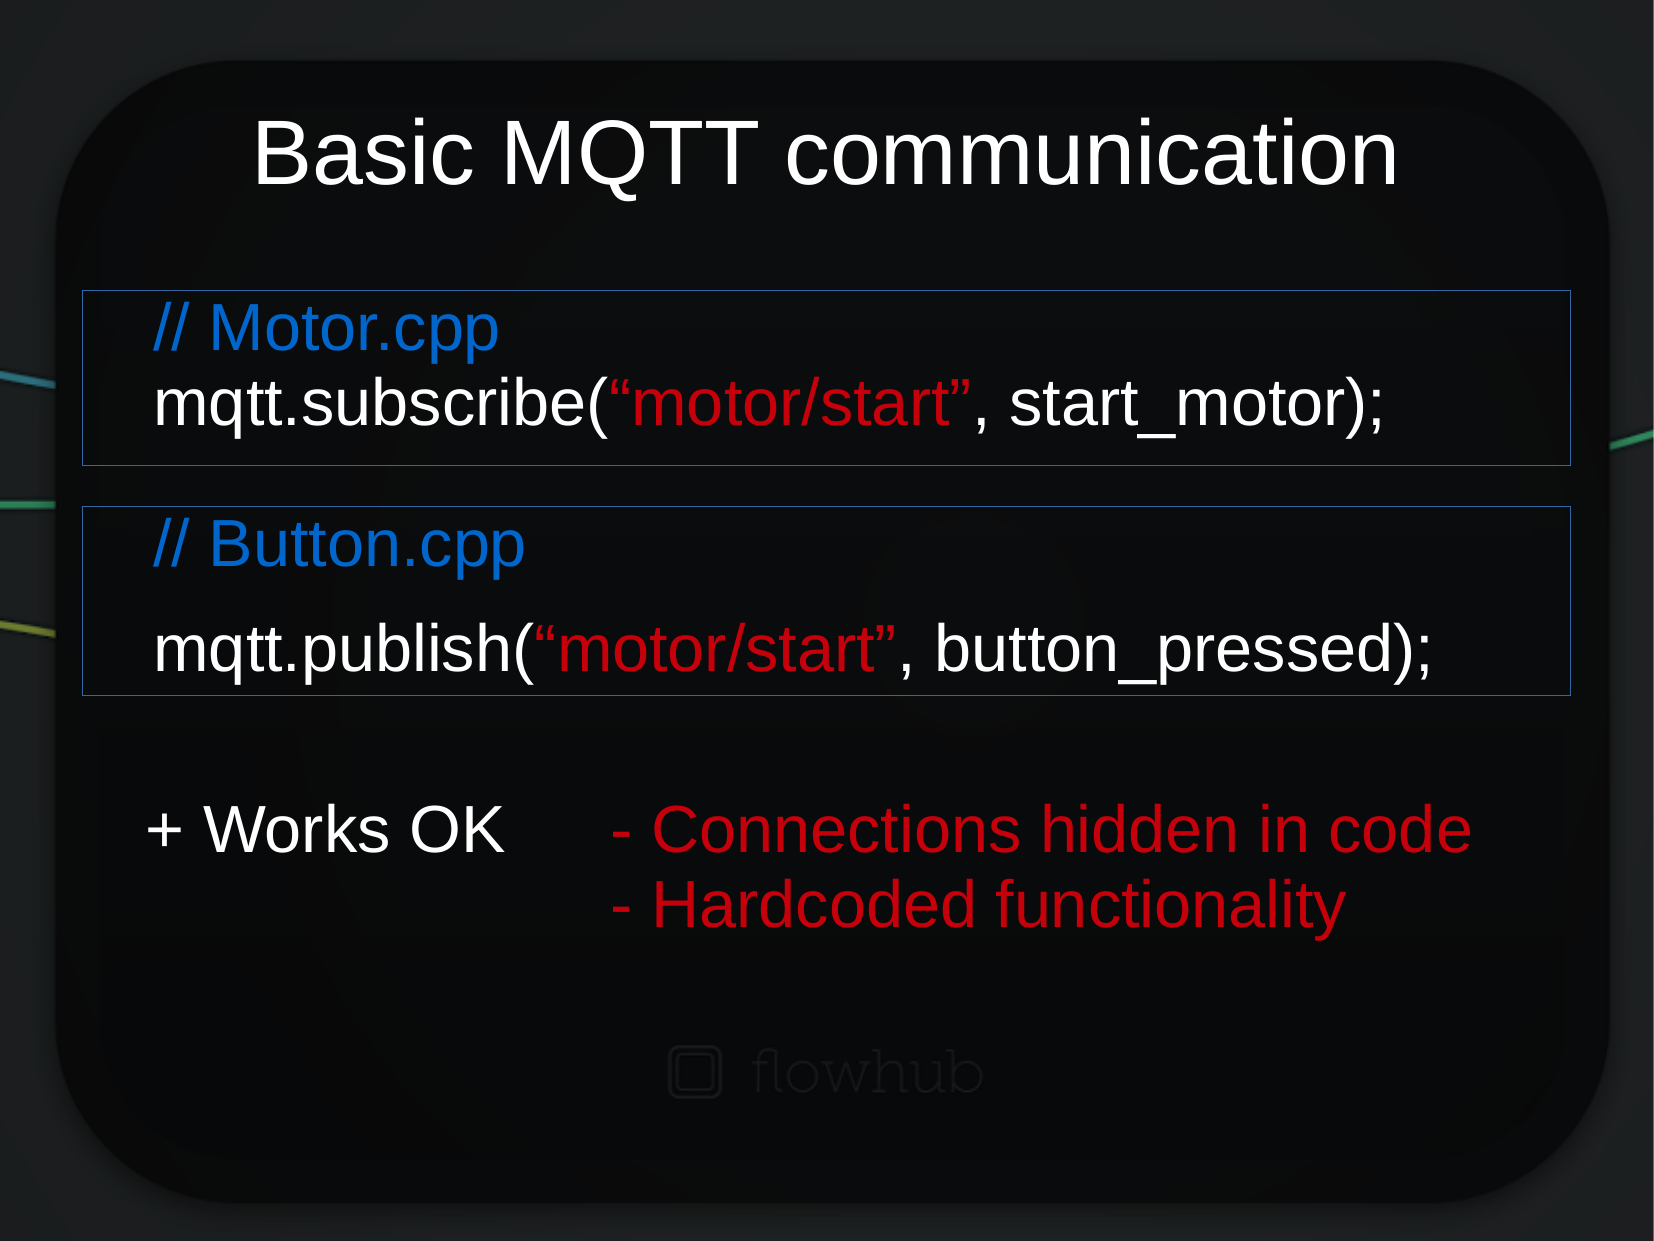

Basic MQTT communication
# // Motor.cpp mqtt.subscribe(“motor/start”, start_motor);
// Button.cpp
mqtt.publish(“motor/start”, button_pressed);
+ Works OK
- Connections hidden in code
- Hardcoded functionality